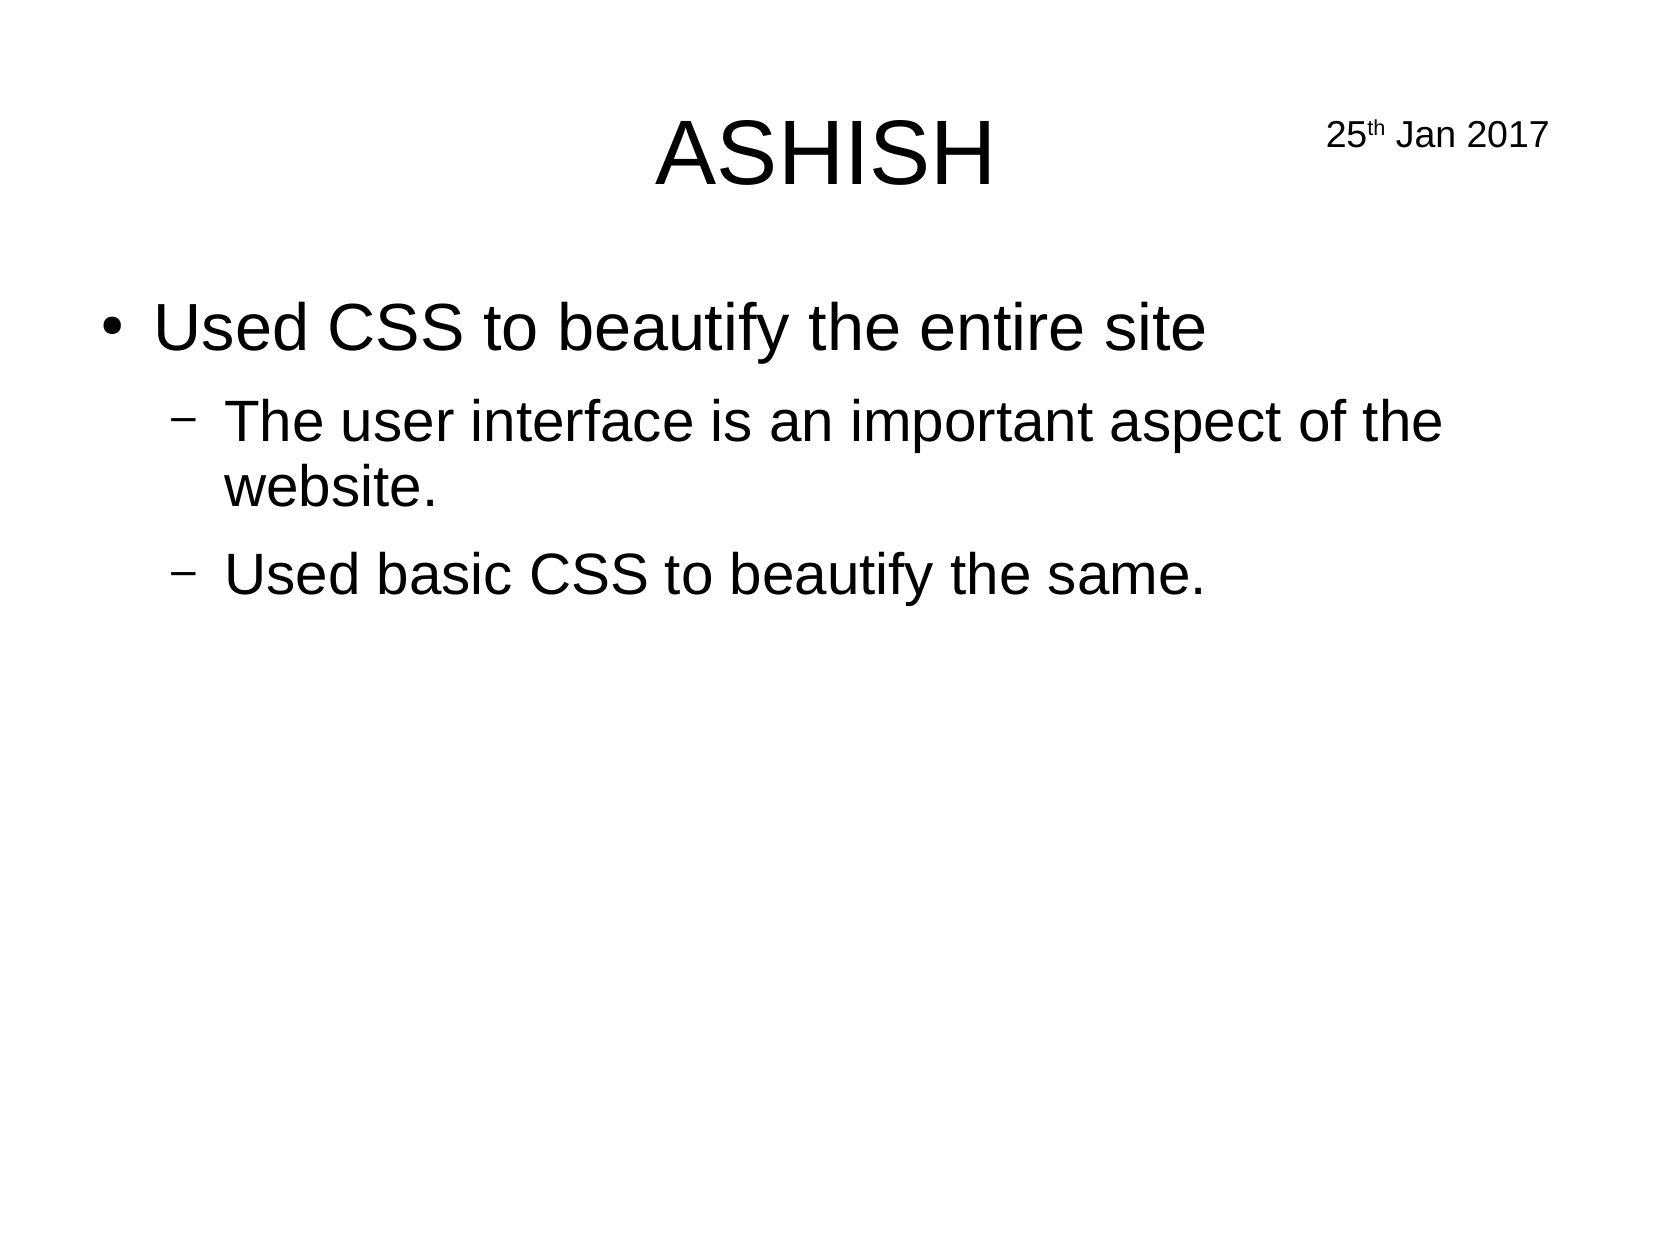

# ASHISH
25th Jan 2017
Used CSS to beautify the entire site
The user interface is an important aspect of the website.
Used basic CSS to beautify the same.